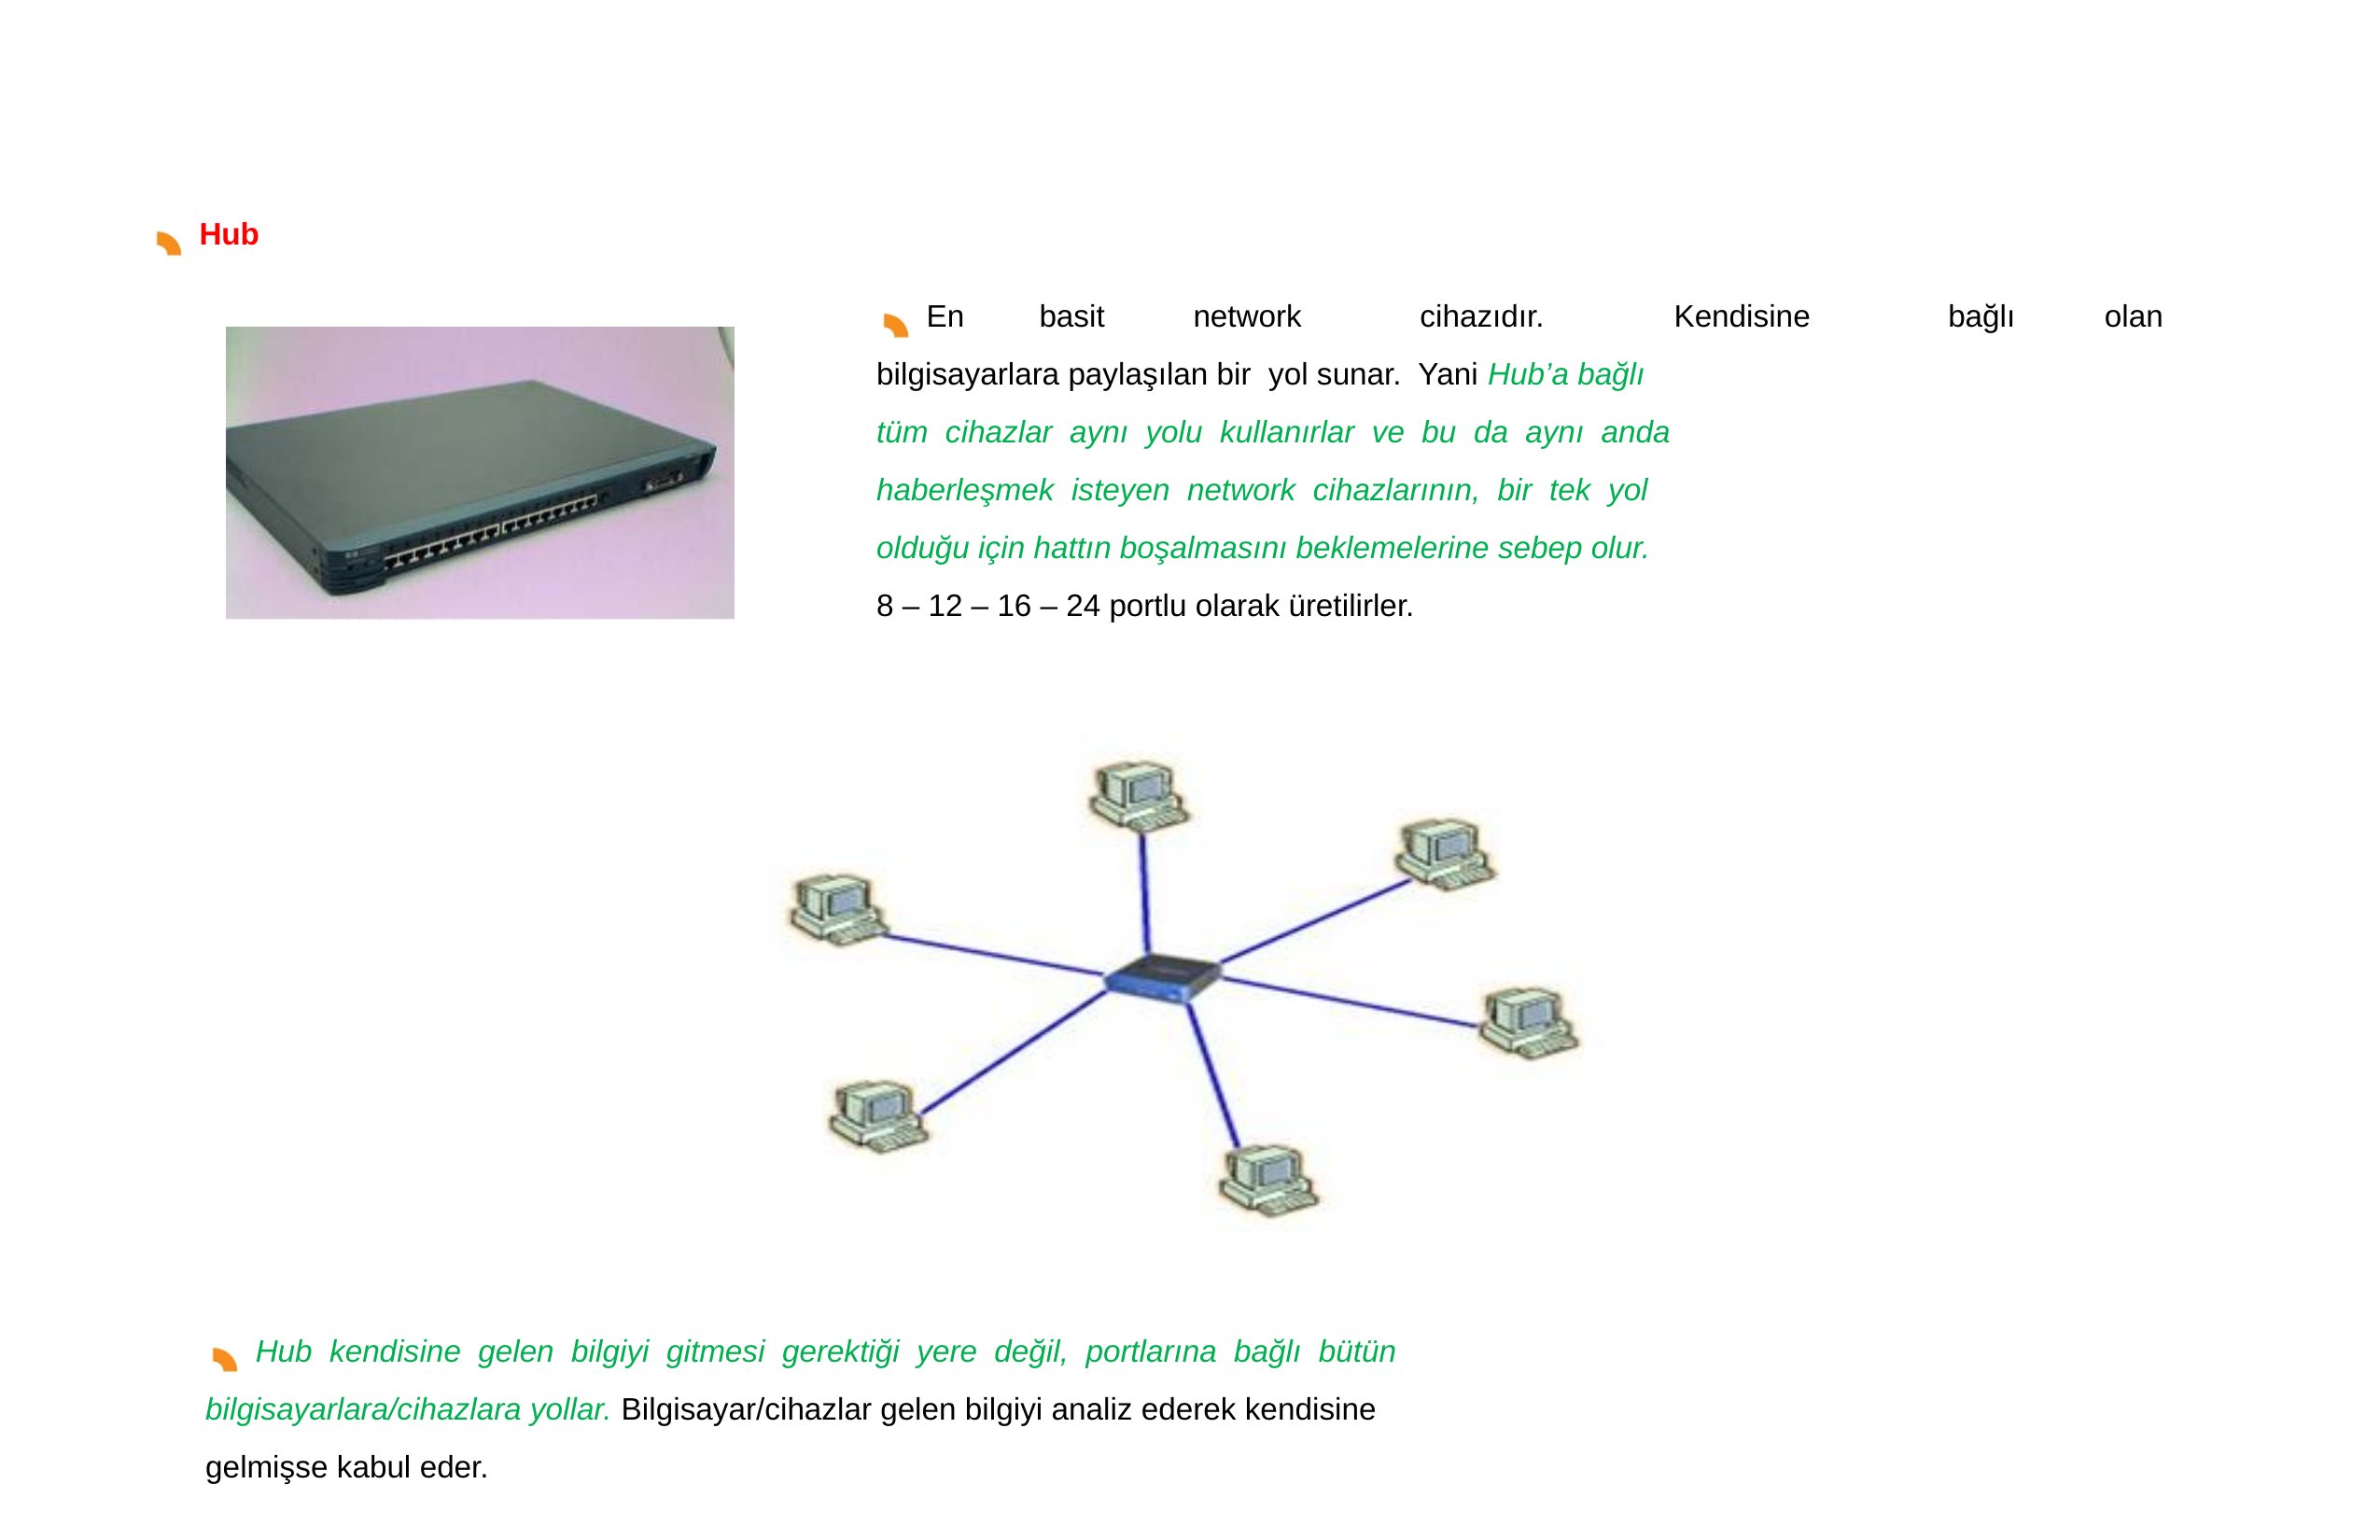

Hub
 En
basit
network
cihazıdır.
Kendisine
bağlı
olan
bilgisayarlara paylaşılan bir yol sunar. Yani Hub’a bağlı
tüm cihazlar aynı yolu kullanırlar ve bu da aynı anda
haberleşmek isteyen network cihazlarının, bir tek yol
olduğu için hattın boşalmasını beklemelerine sebep olur.
8 – 12 – 16 – 24 portlu olarak üretilirler.
 Hub kendisine gelen bilgiyi gitmesi gerektiği yere değil, portlarına bağlı bütün
bilgisayarlara/cihazlara yollar. Bilgisayar/cihazlar gelen bilgiyi analiz ederek kendisine
gelmişse kabul eder.